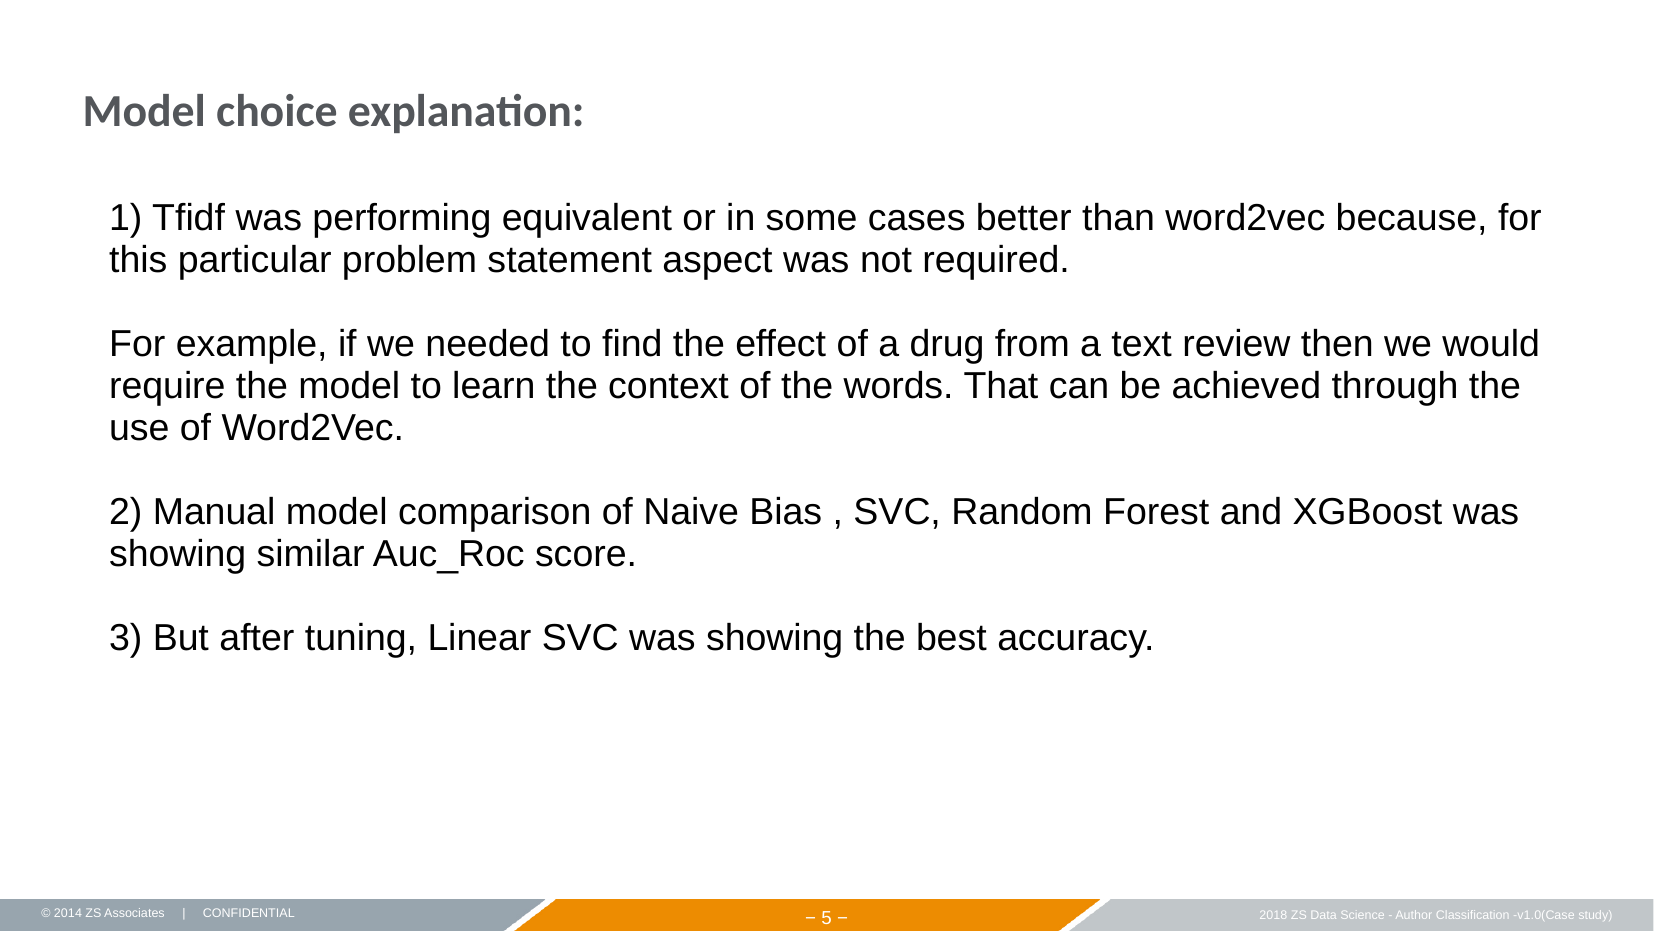

# Model choice explanation:
1) Tfidf was performing equivalent or in some cases better than word2vec because, for this particular problem statement aspect was not required.
For example, if we needed to find the effect of a drug from a text review then we would require the model to learn the context of the words. That can be achieved through the use of Word2Vec.
2) Manual model comparison of Naive Bias , SVC, Random Forest and XGBoost was showing similar Auc_Roc score.
3) But after tuning, Linear SVC was showing the best accuracy.